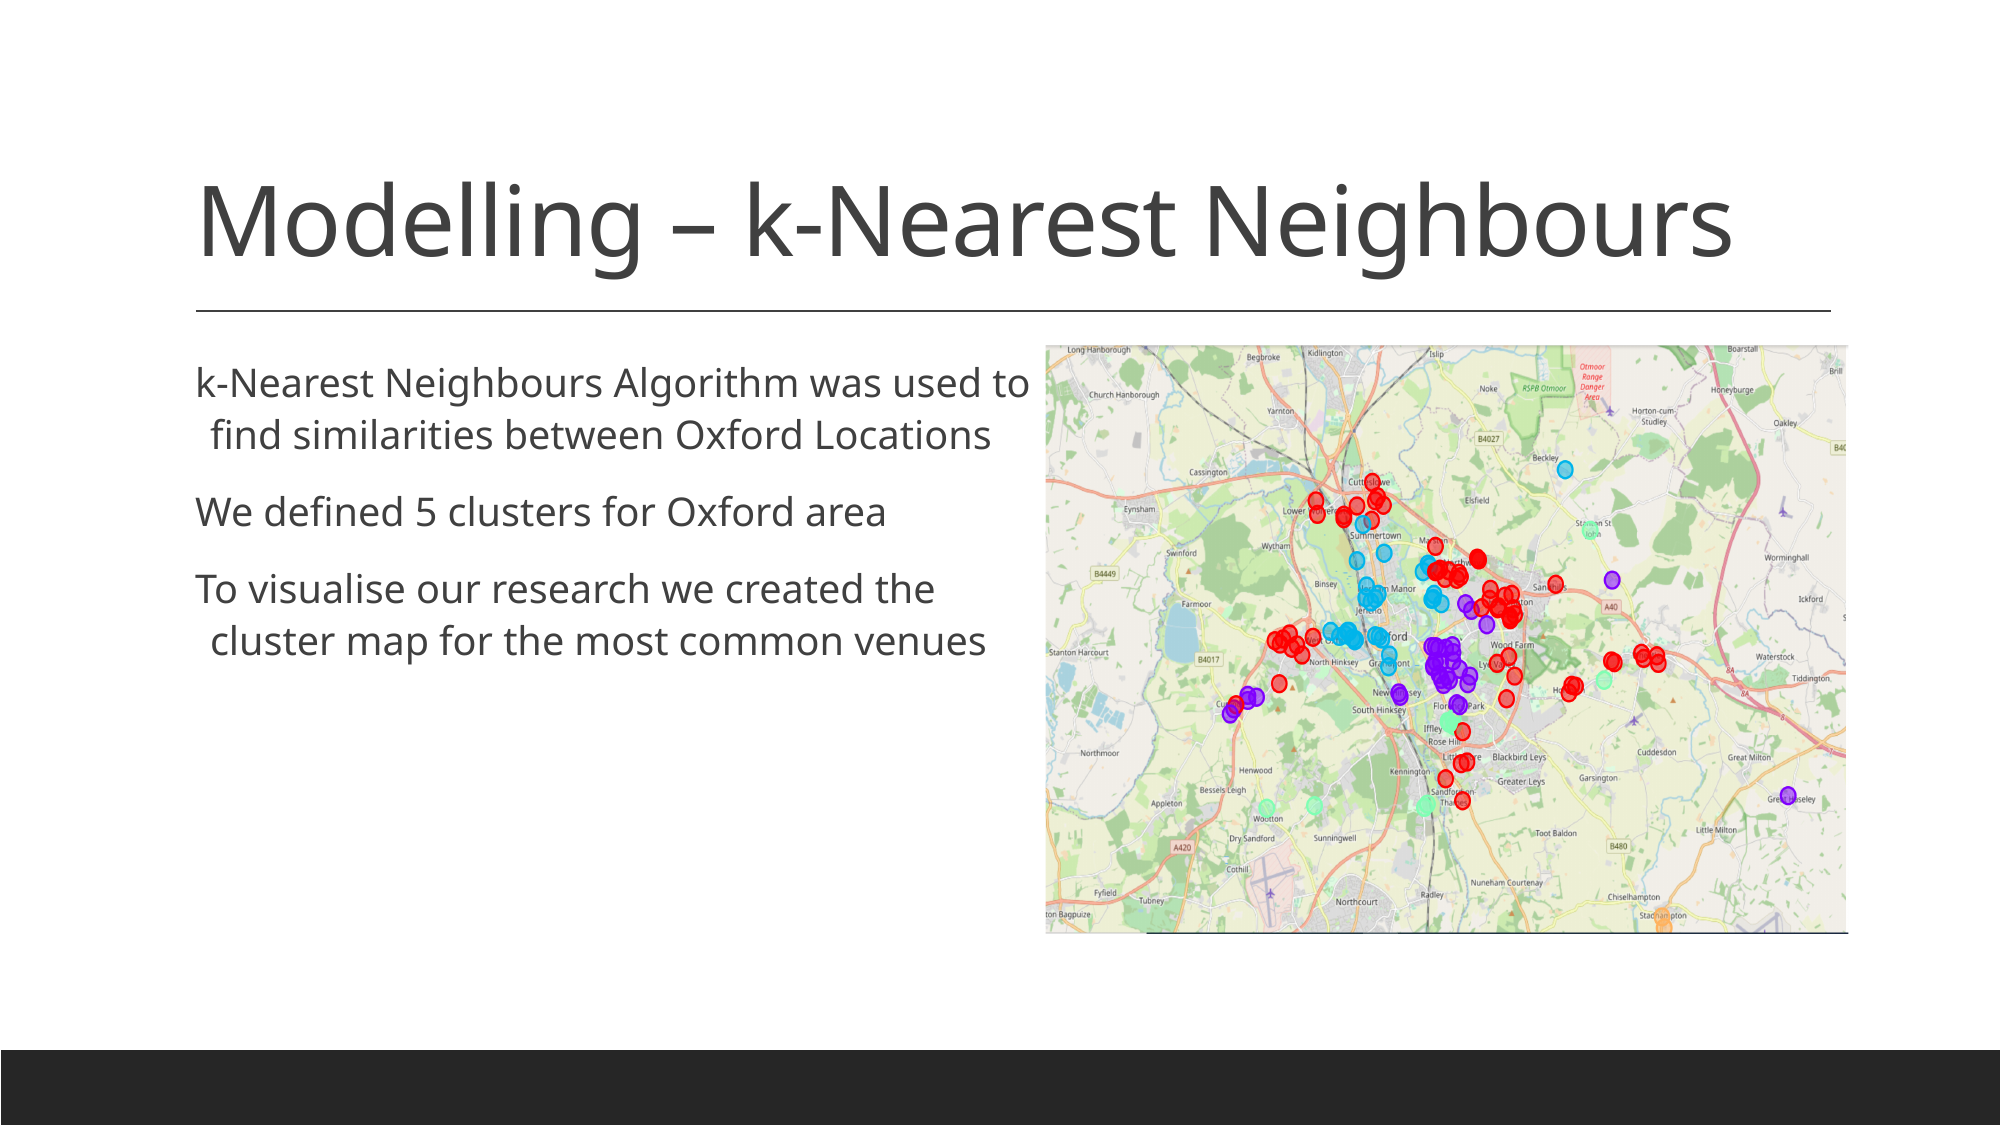

# Modelling – k-Nearest Neighbours
k-Nearest Neighbours Algorithm was used to find similarities between Oxford Locations
We defined 5 clusters for Oxford area
To visualise our research we created the cluster map for the most common venues